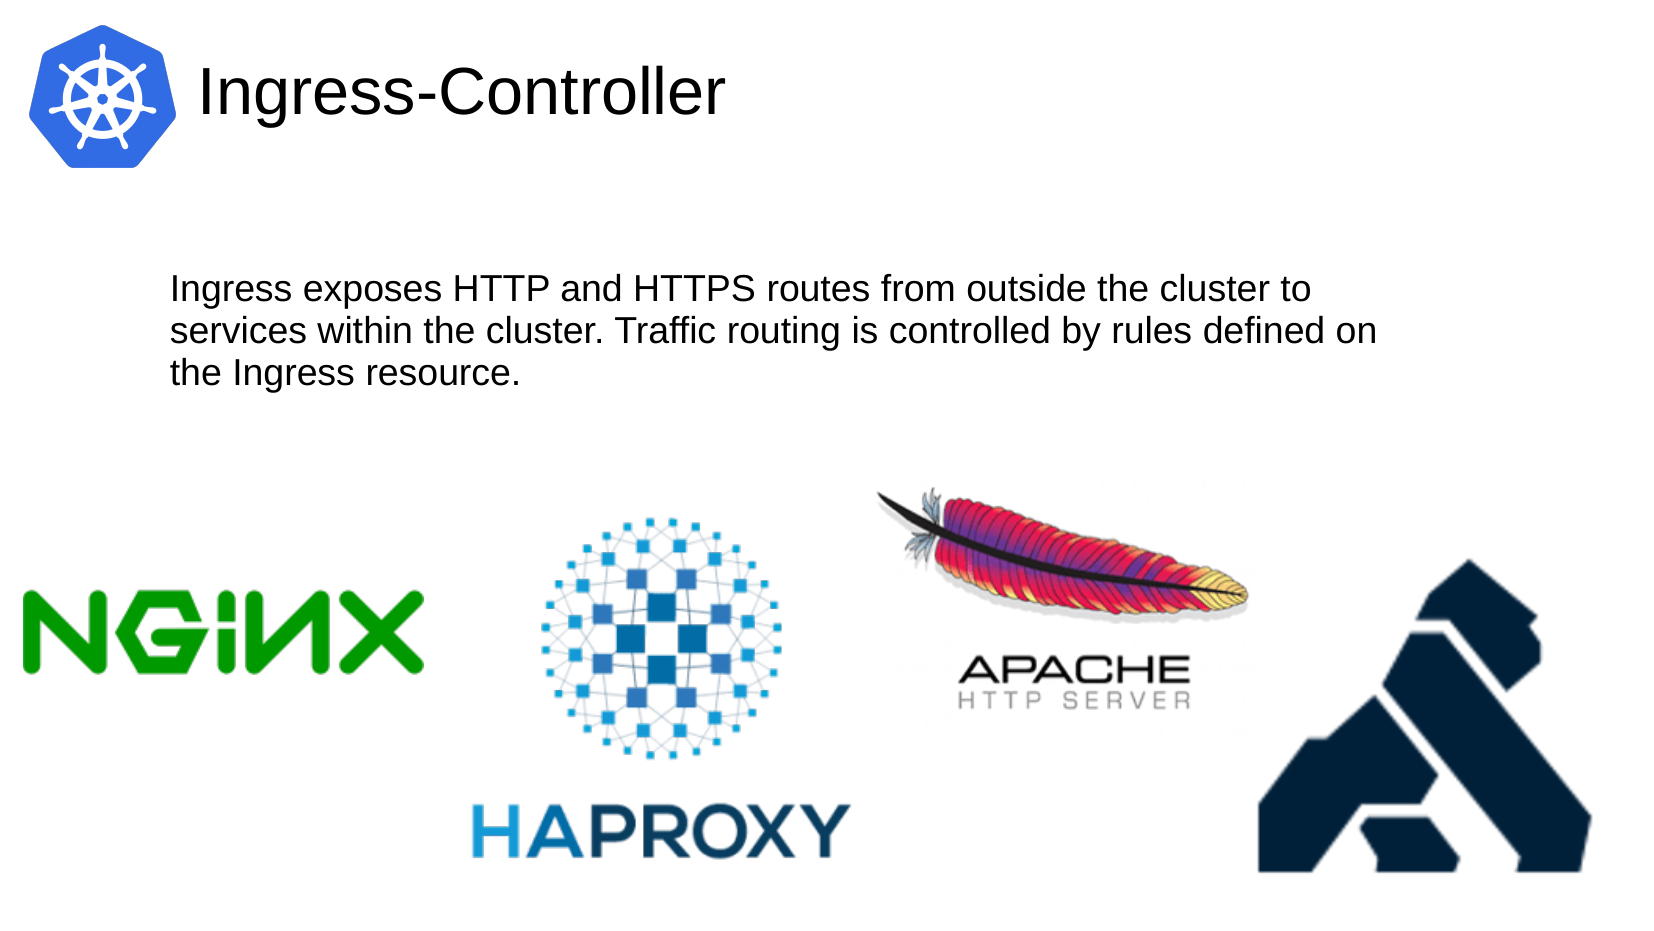

Ingress-Controller
Ingress exposes HTTP and HTTPS routes from outside the cluster to services within the cluster. Traffic routing is controlled by rules defined on the Ingress resource.